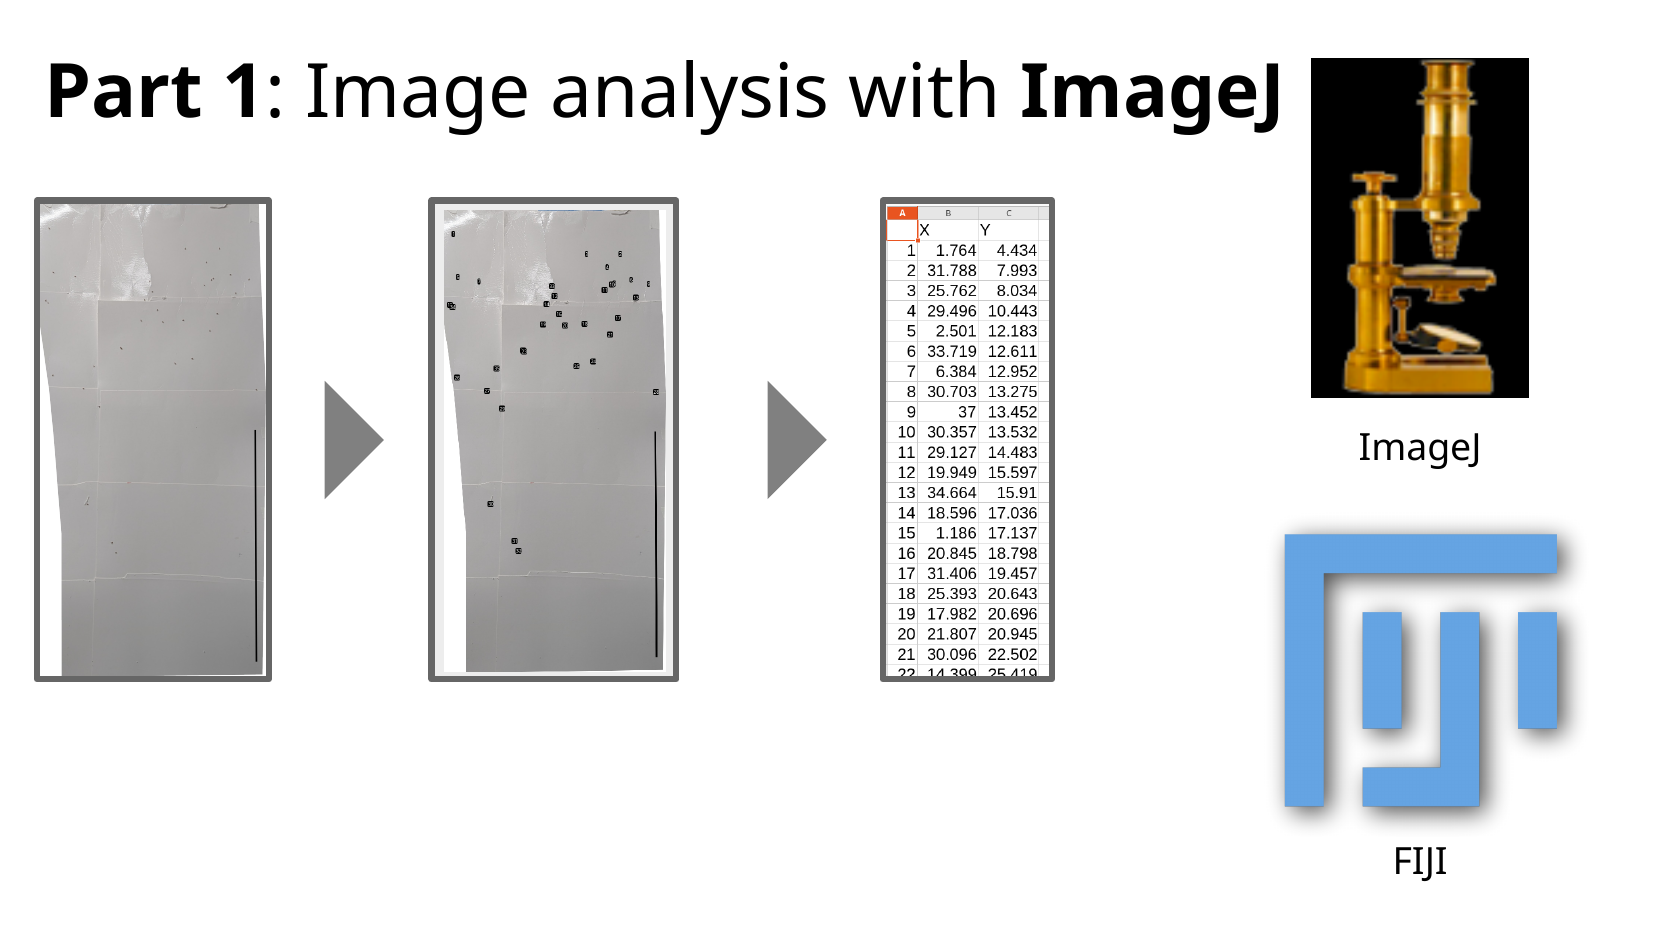

Part 1: Image analysis with ImageJ
ImageJ
FIJI